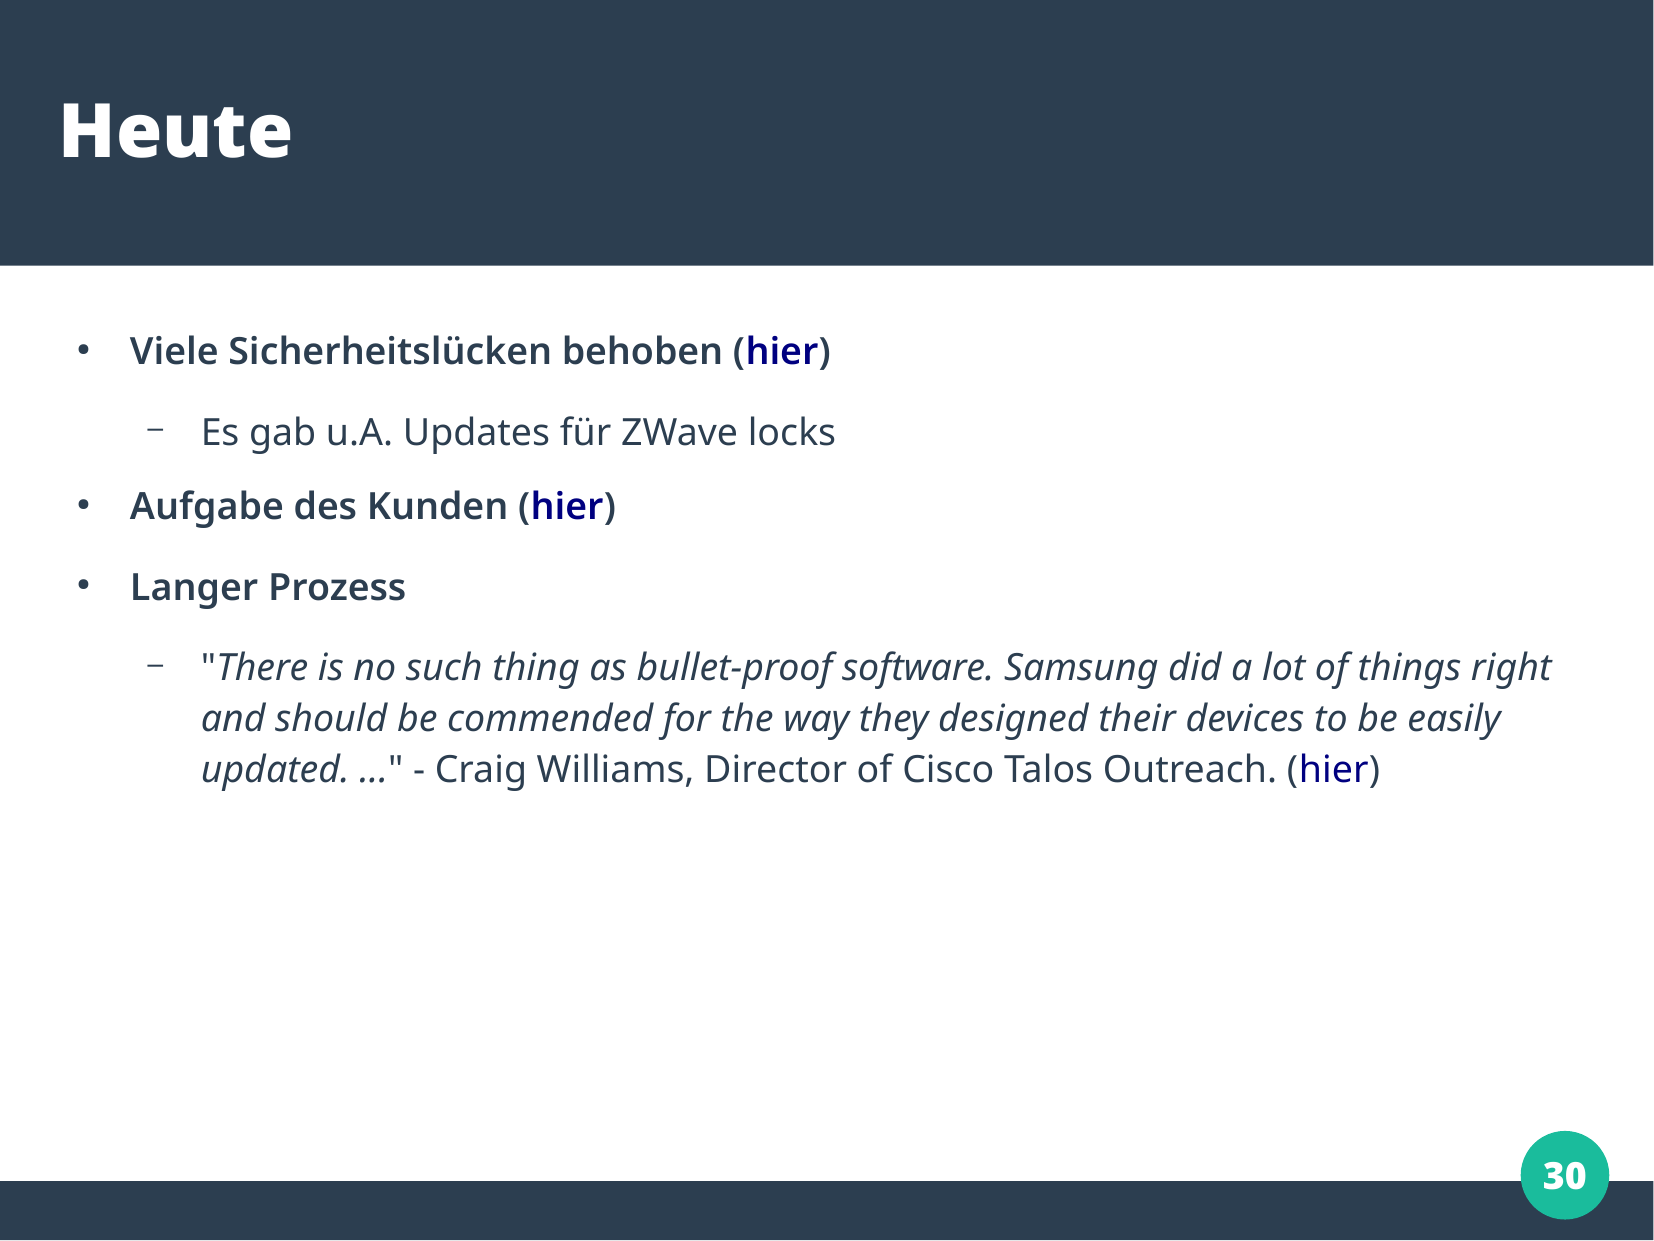

# Heute
Viele Sicherheitslücken behoben (hier)
Es gab u.A. Updates für ZWave locks
Aufgabe des Kunden (hier)
Langer Prozess
"There is no such thing as bullet-proof software. Samsung did a lot of things right and should be commended for the way they designed their devices to be easily updated. ..." - Craig Williams, Director of Cisco Talos Outreach. (hier)
30